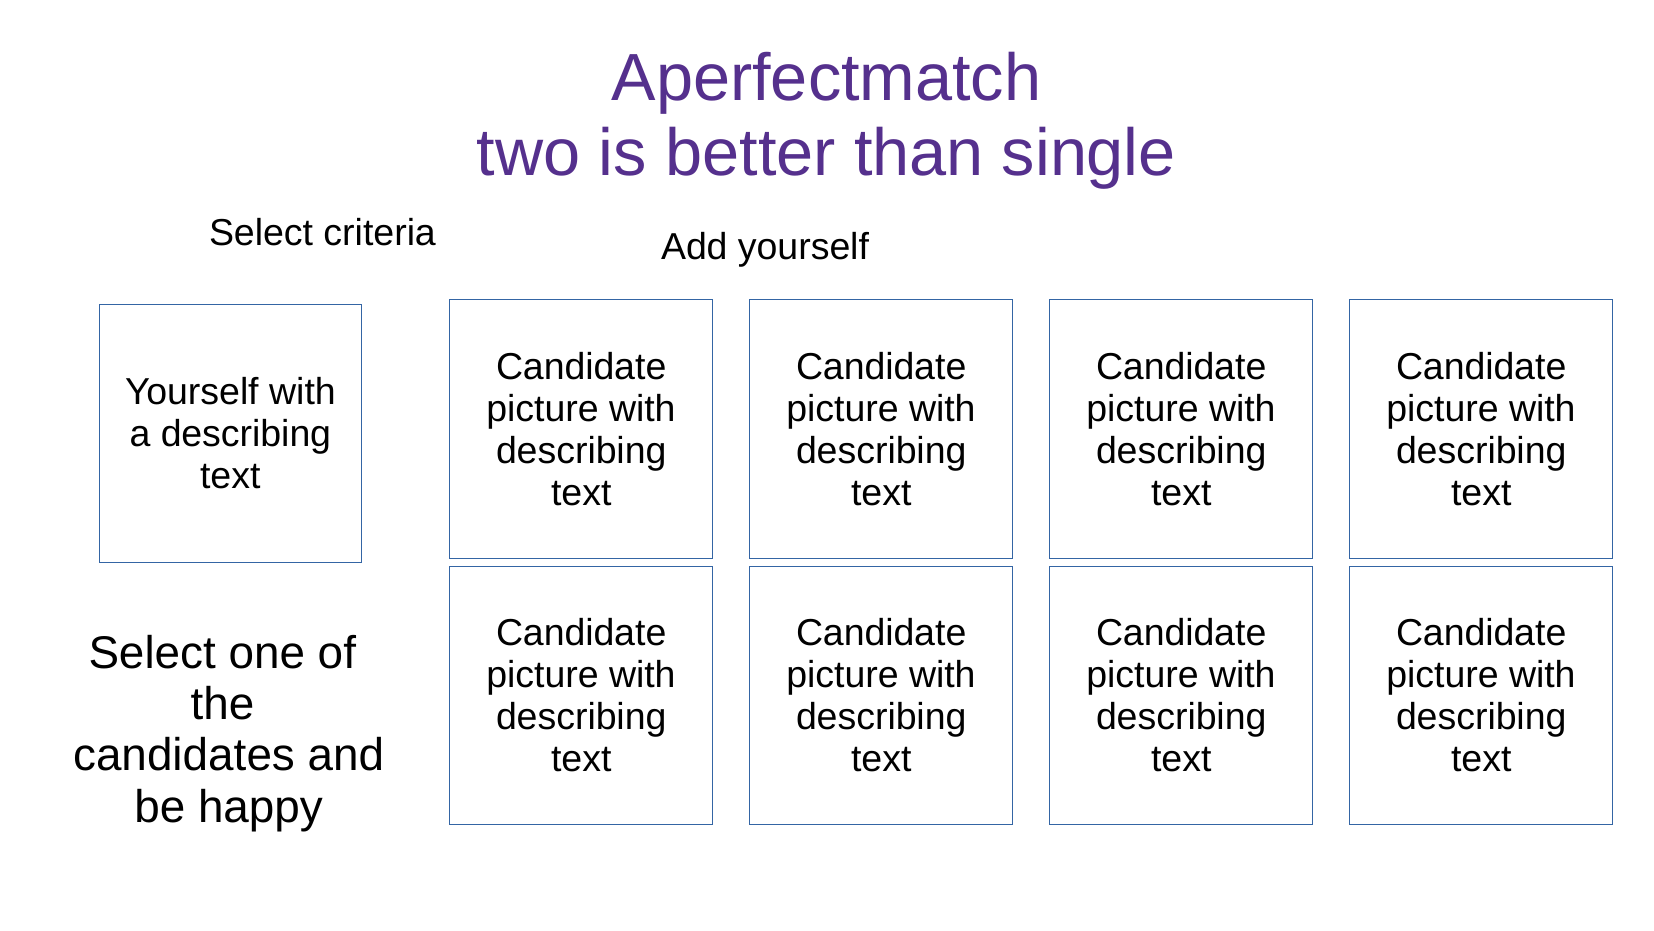

# Aperfectmatch two is better than single
Select criteria
Add yourself
Candidate picture with describing text
Candidate picture with describing text
Candidate picture with describing text
Candidate picture with describing text
Yourself with a describing text
Candidate picture with describing text
Candidate picture with describing text
Candidate picture with describing text
Candidate picture with describing text
Select one of
the
candidates and be happy